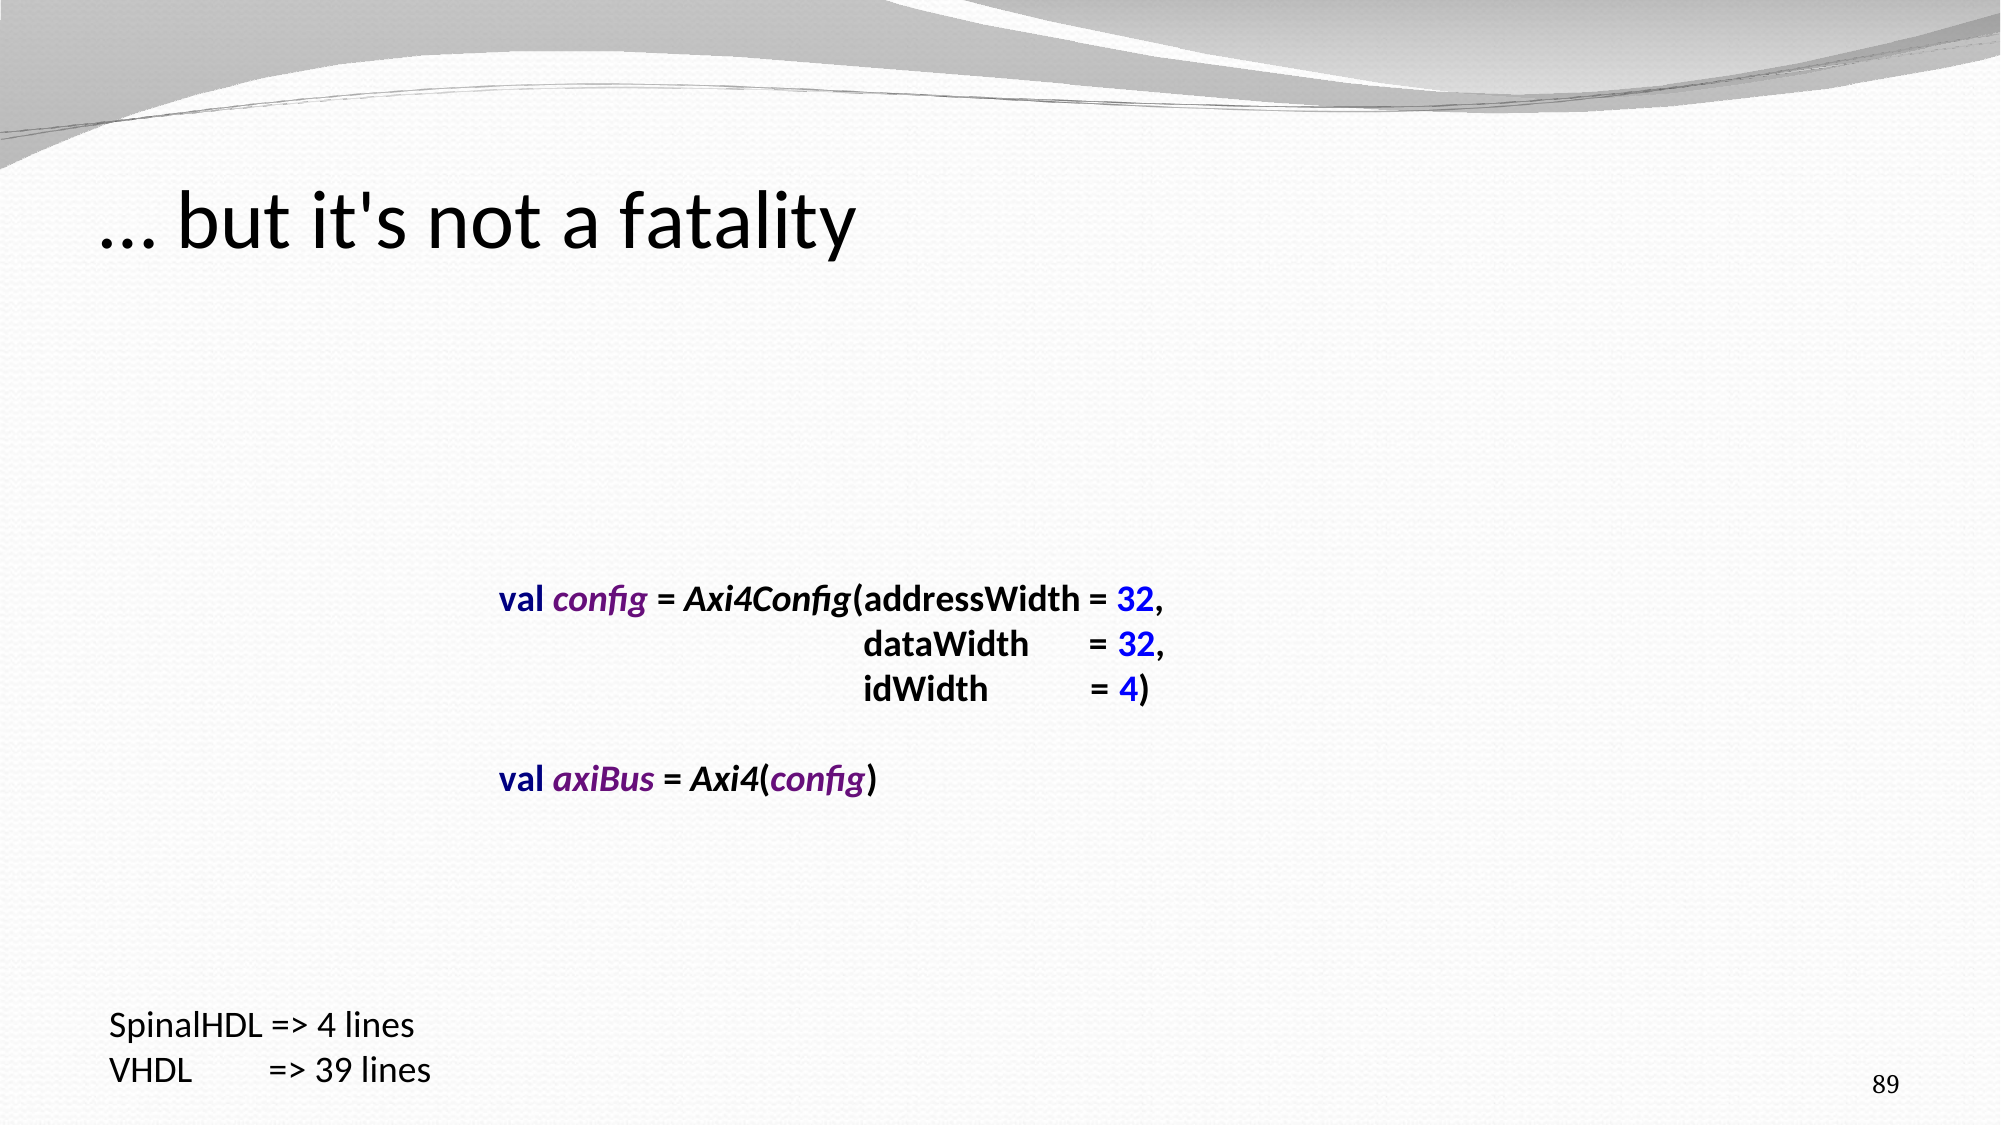

# … but it's not a fatality
val config = Axi4Config(addressWidth = 32,
 dataWidth = 32,
 idWidth = 4)
val axiBus = Axi4(config)
SpinalHDL => 4 lines
VHDL => 39 lines